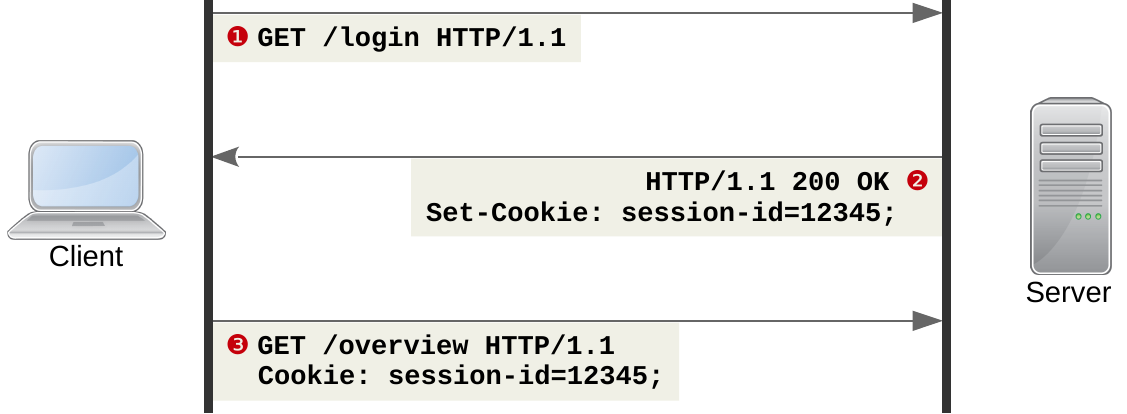

❶ GET /login HTTP/1.1
HTTP/1.1 200 OK ❷
Set-Cookie: session-id=12345;
❸ GET /overview HTTP/1.1
 Cookie: session-id=12345;
Server
Client